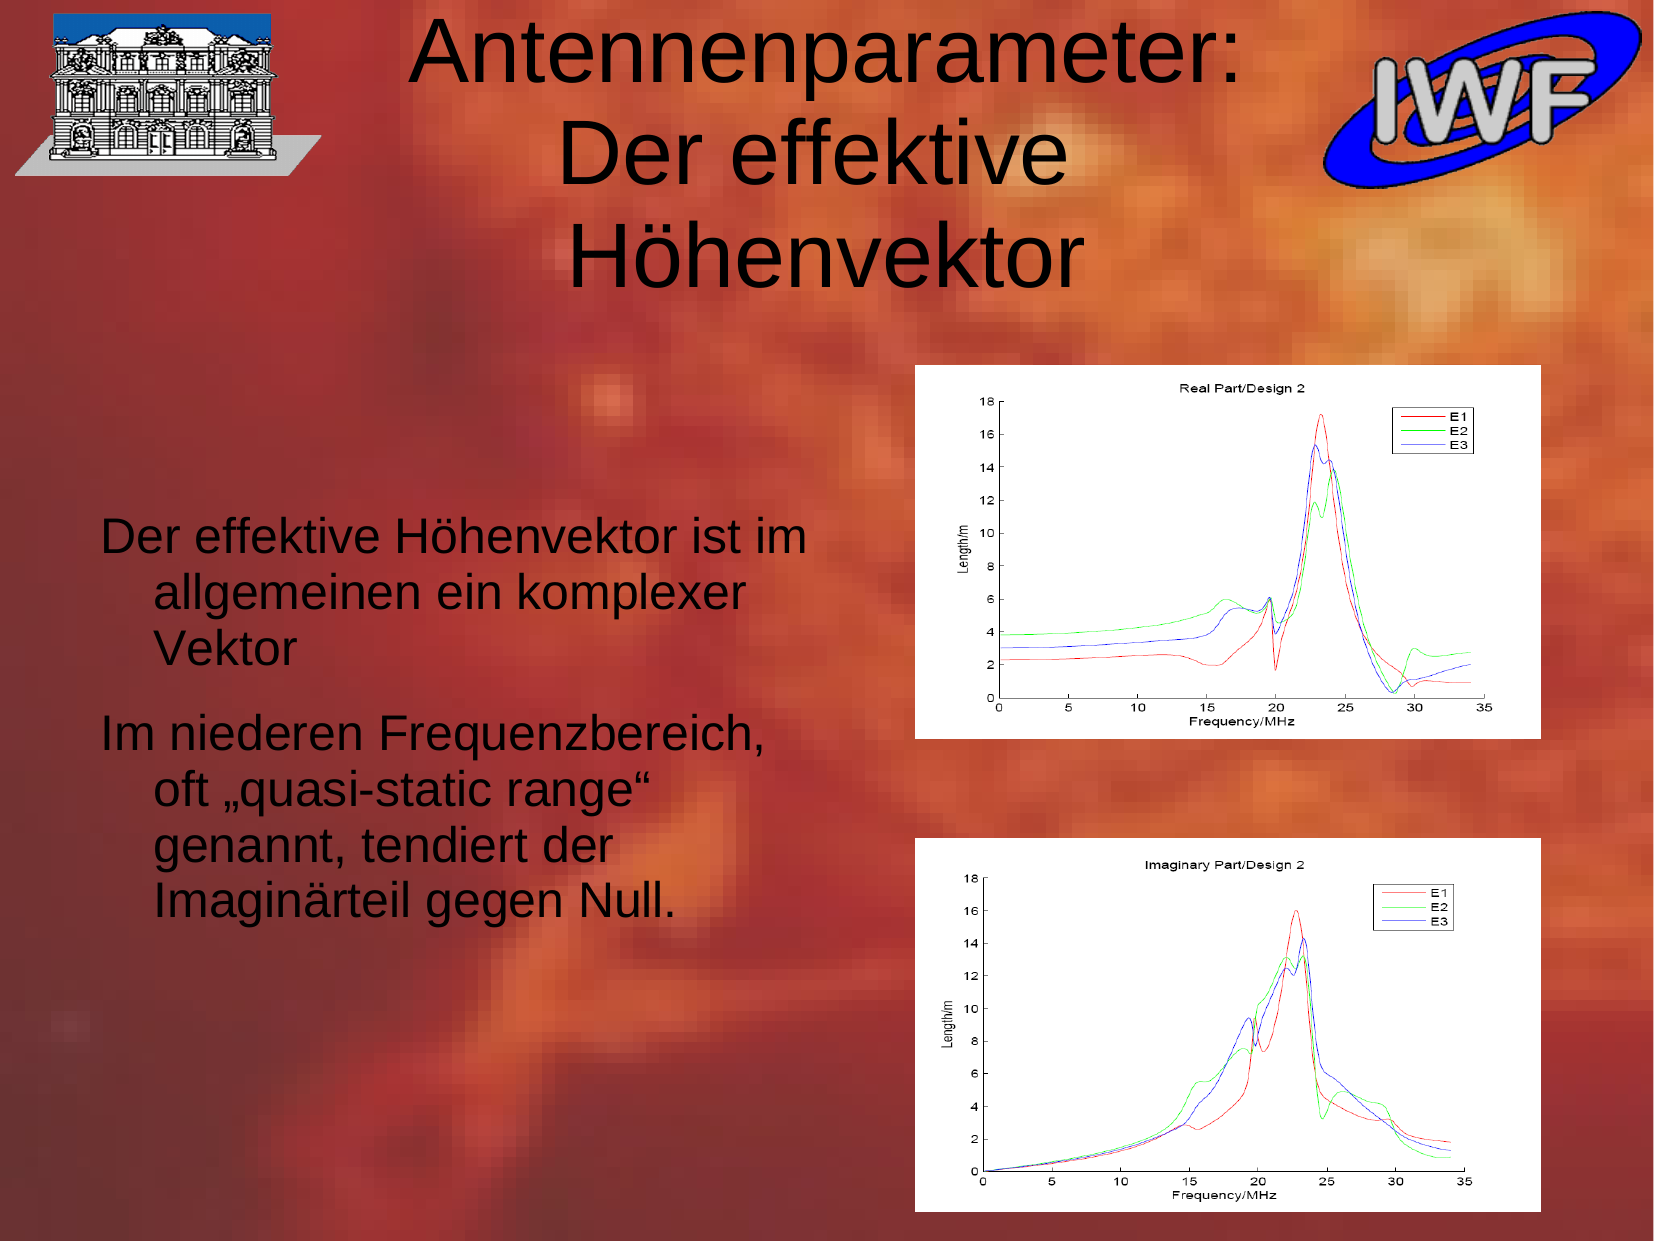

# Antennenparameter: Der effektive Höhenvektor
Der effektive Höhenvektor ist im allgemeinen ein komplexer Vektor
Im niederen Frequenzbereich, oft „quasi-static range“ genannt, tendiert der Imaginärteil gegen Null.